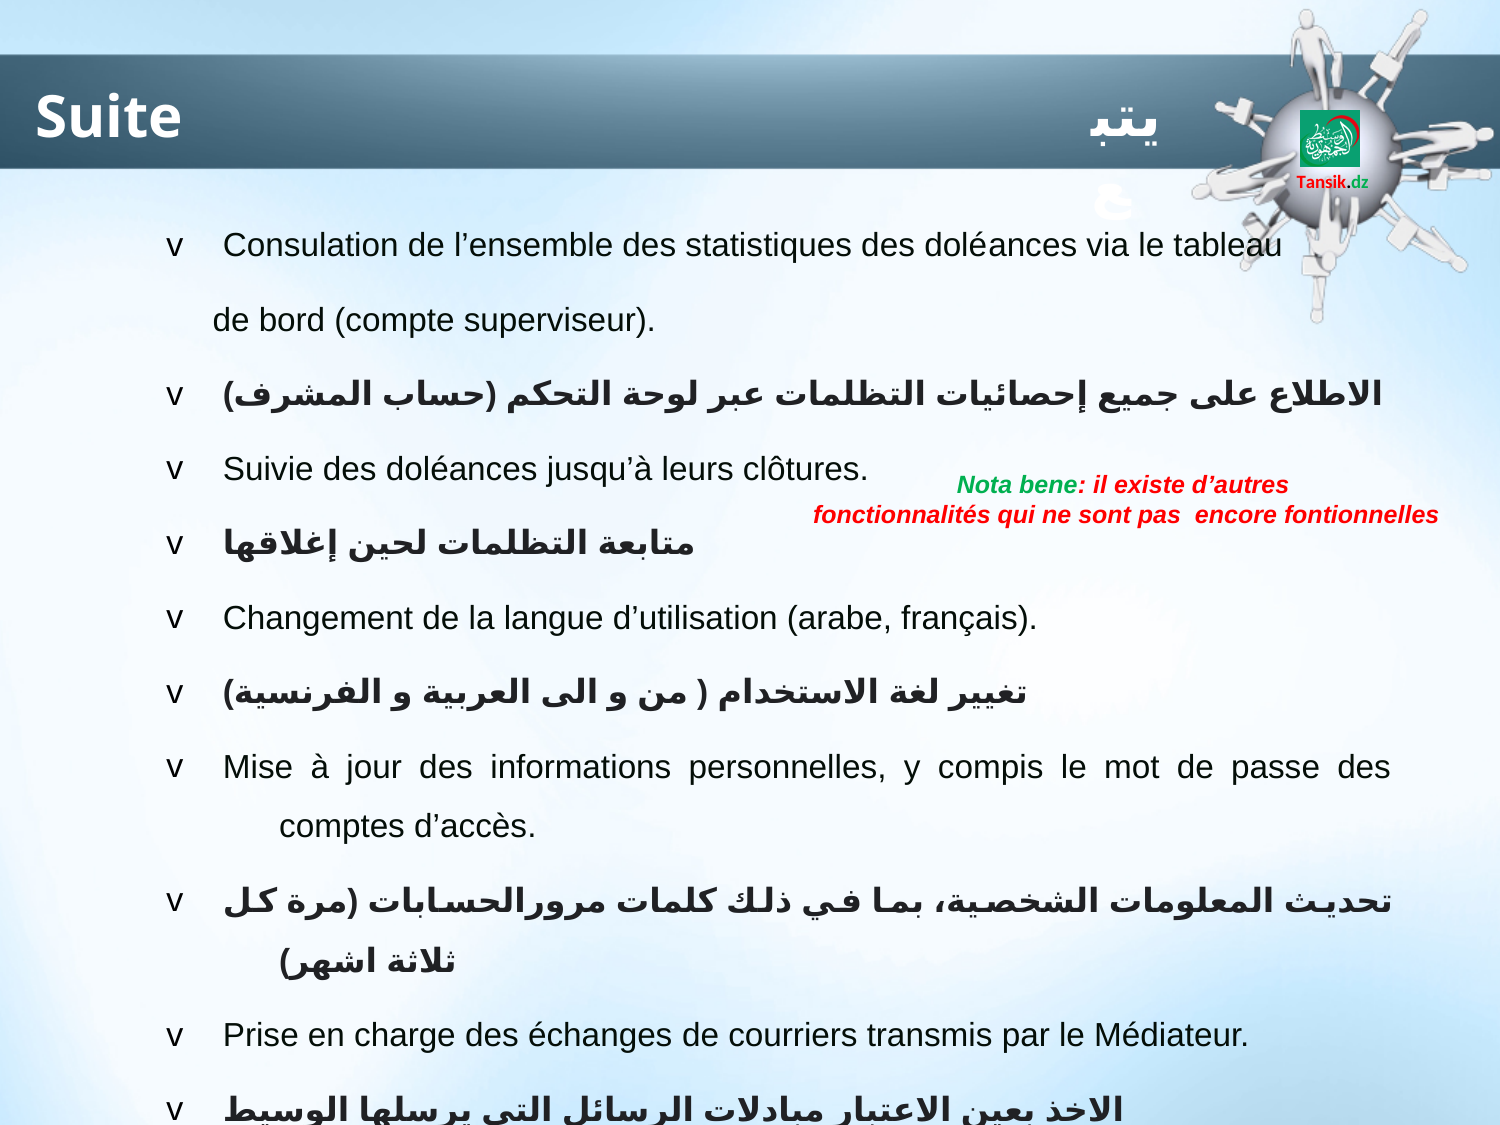

يتبع
# Suite
Tansik.dz
Consulation de l’ensemble des statistiques des doléances via le tableau
 de bord (compte superviseur).
الاطلاع على جميع إحصائيات التظلمات عبر لوحة التحكم (حساب المشرف)
Suivie des doléances jusqu’à leurs clôtures.
متابعة التظلمات لحين إغلاقها
Changement de la langue d’utilisation (arabe, français).
تغيير لغة الاستخدام ( من و الى العربية و الفرنسية)
Mise à jour des informations personnelles, y compis le mot de passe des comptes d’accès.
تحديث المعلومات الشخصية، بما في ذلك كلمات مرورالحسابات (مرة كل ثلاثة اشهر)
Prise en charge des échanges de courriers transmis par le Médiateur.
الاخذ بعين الاعتبار مبادلات الرسائل التي يرسلها الوسيط
Nota bene: il existe d’autres
 fonctionnalités qui ne sont pas encore fontionnelles